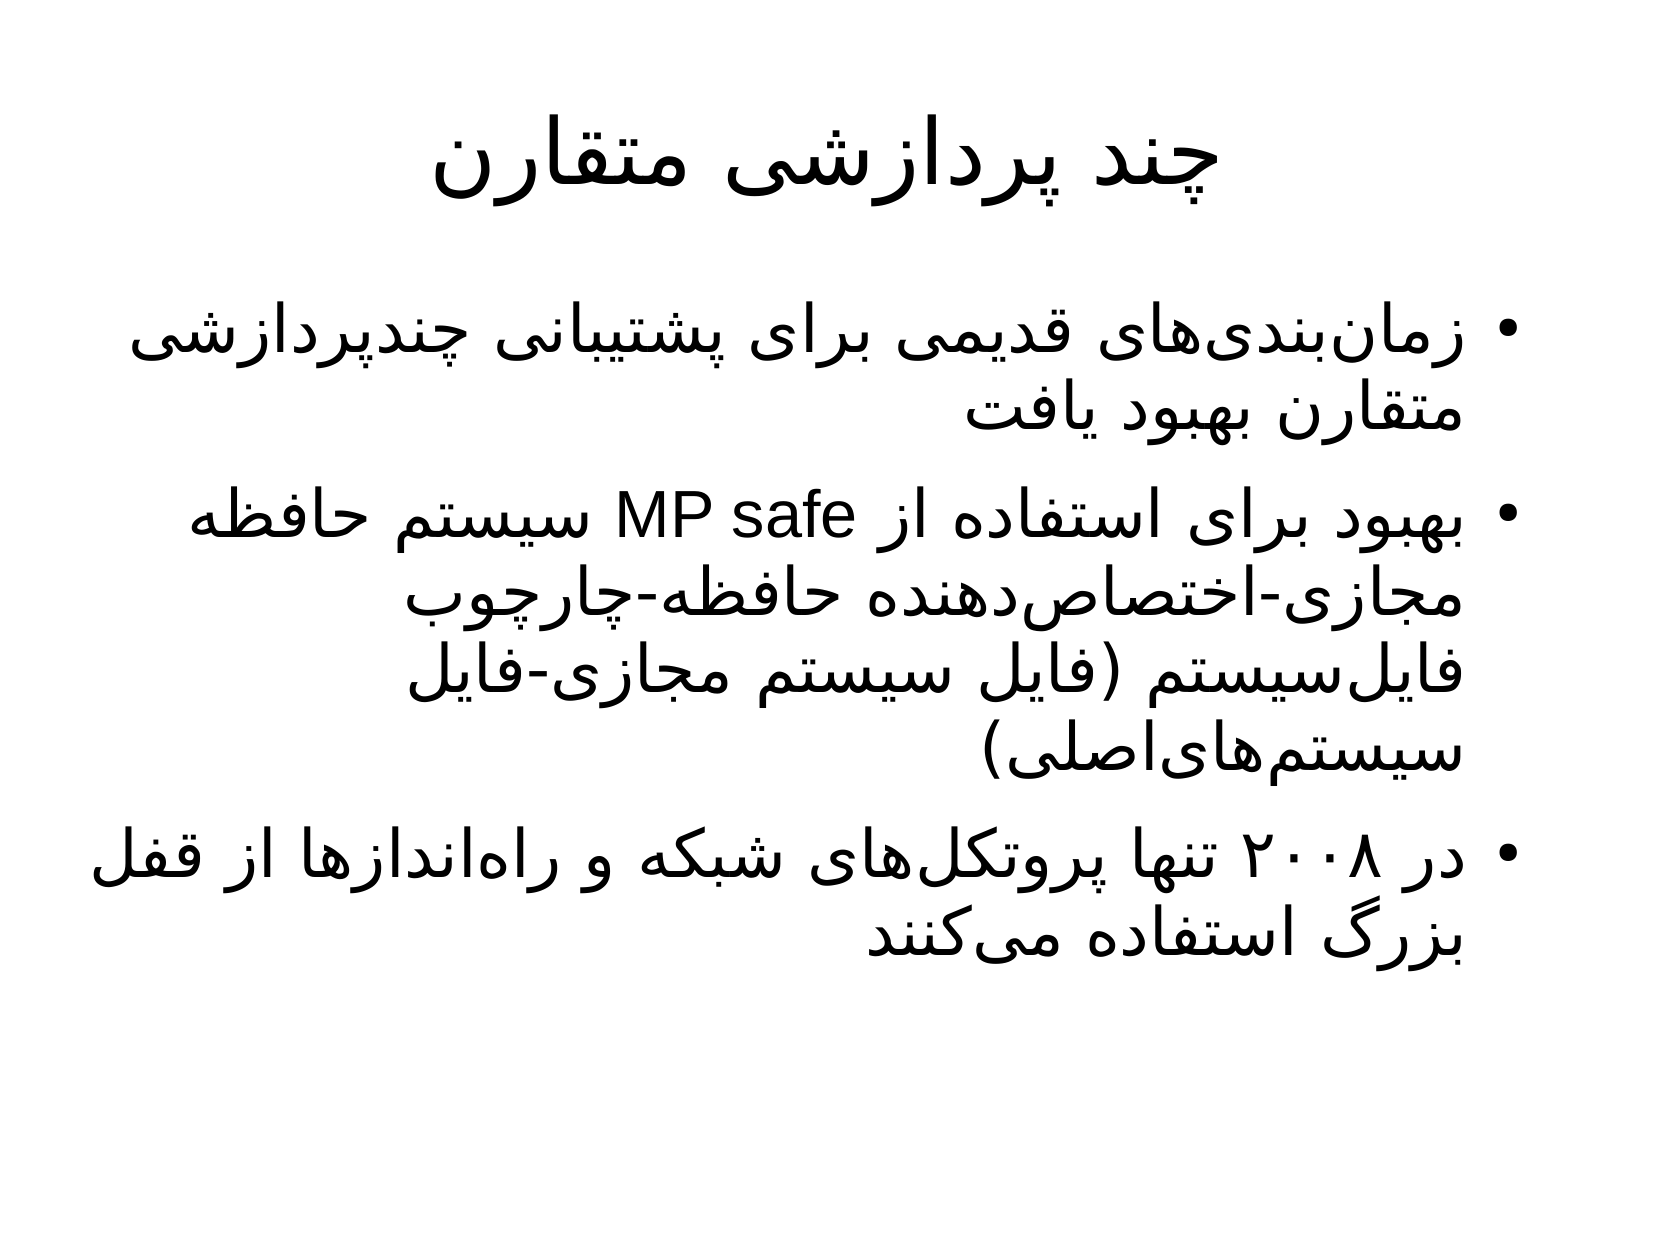

# چند پردازشی متقارن
زمان‌بندی‌های قدیمی برای پشتیبانی چندپردازشی متقارن بهبود یافت
بهبود برای استفاده از MP safe سیستم حافظه مجازی-اختصاص‌دهنده حافظه-چارچوب فایل‌سیستم (فایل سیستم مجازی-فایل سیستم‌های‌اصلی)
در ۲۰۰۸ تنها پروتکل‌های شبکه و راه‌اندازها از قفل بزرگ استفاده می‌کنند